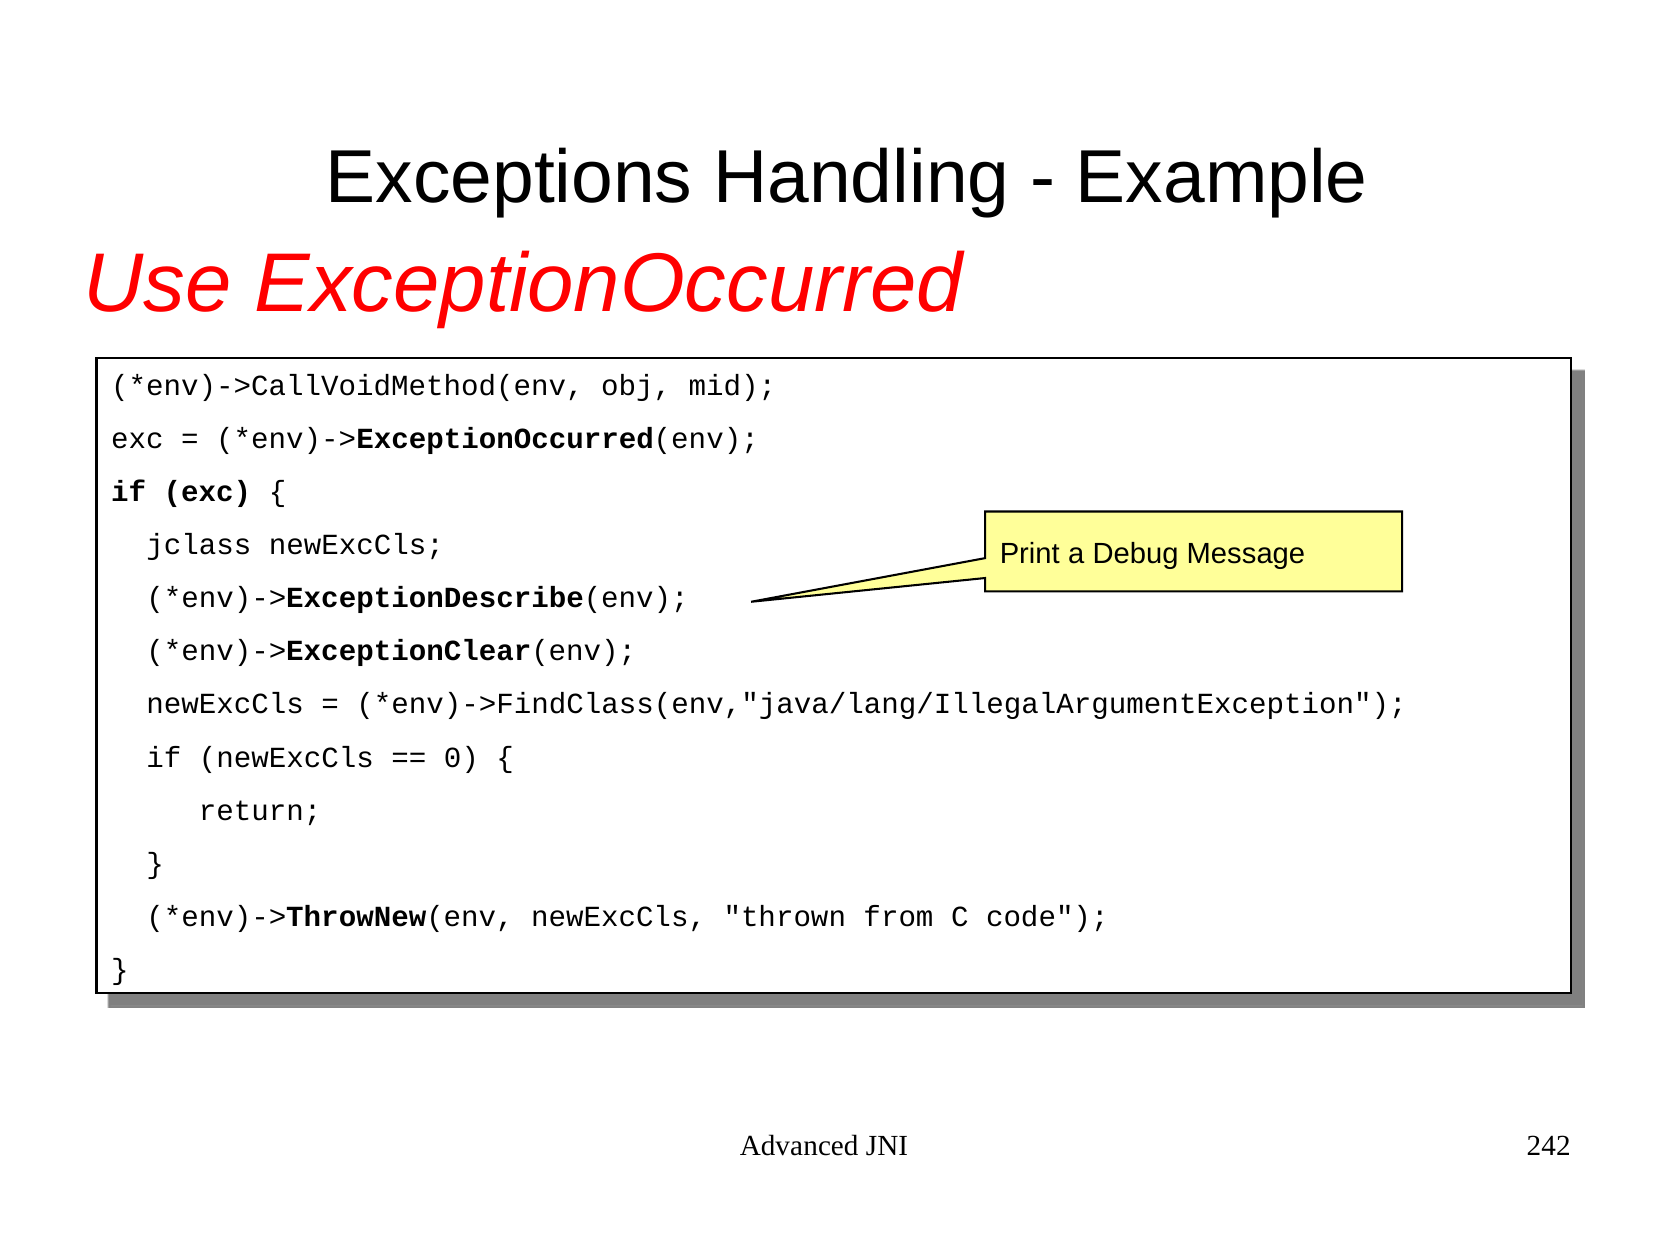

# Exceptions Handling - Example
Use ExceptionOccurred
(*env)->CallVoidMethod(env, obj, mid);
exc = (*env)->ExceptionOccurred(env);
if (exc) {
 jclass newExcCls;
 (*env)->ExceptionDescribe(env);
 (*env)->ExceptionClear(env);
 newExcCls = (*env)->FindClass(env,"java/lang/IllegalArgumentException");
 if (newExcCls == 0) {
 return;
 }
 (*env)->ThrowNew(env, newExcCls, "thrown from C code");
}
Print a Debug Message
Advanced JNI
242